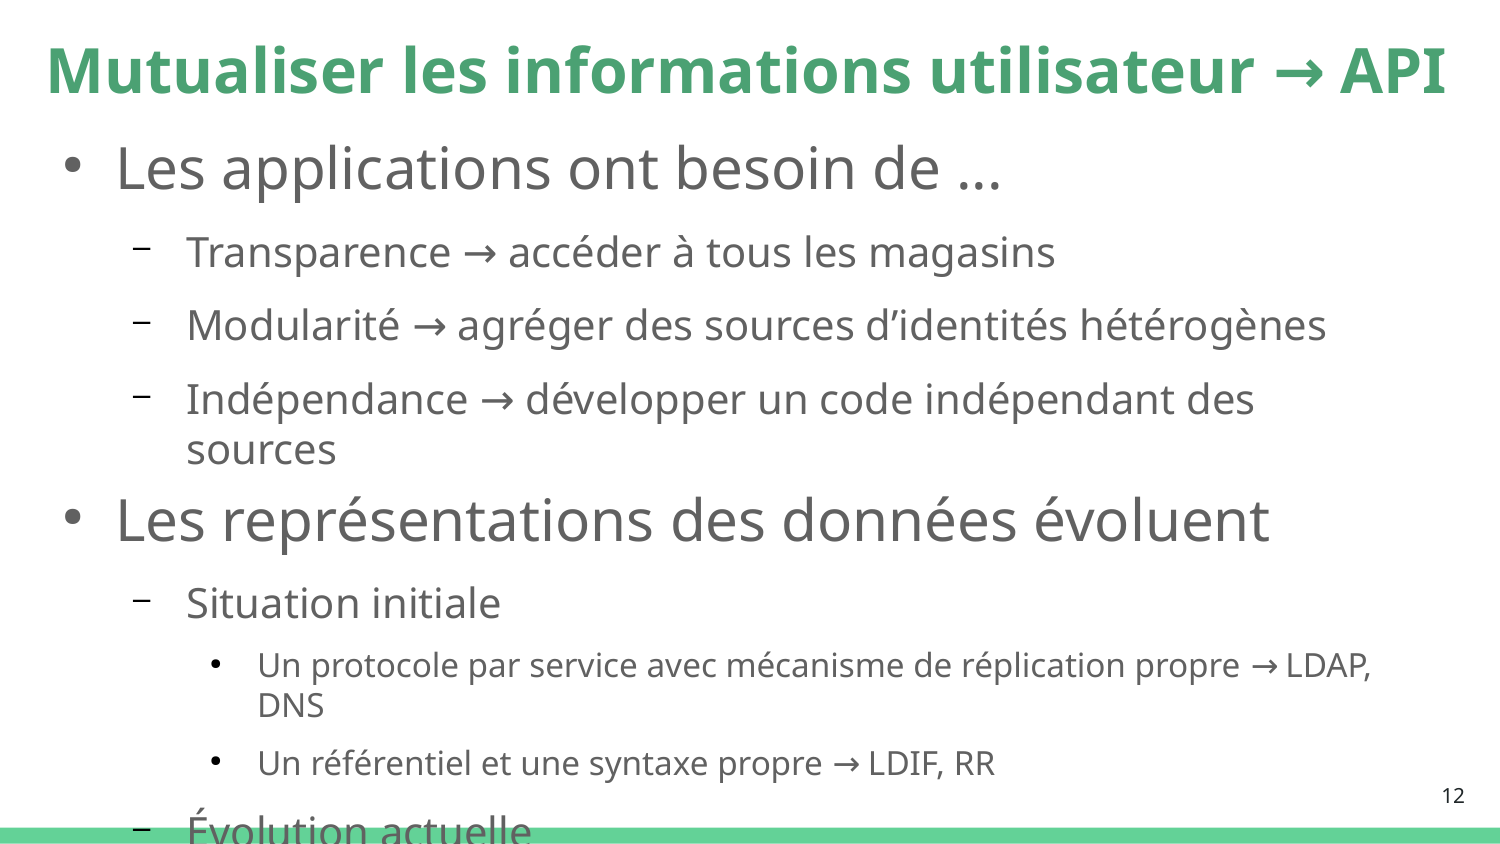

# Mutualiser les informations utilisateur → API
Les applications ont besoin de ...
Transparence → accéder à tous les magasins
Modularité → agréger des sources d’identités hétérogènes
Indépendance → développer un code indépendant des sources
Les représentations des données évoluent
Situation initiale
Un protocole par service avec mécanisme de réplication propre → LDAP, DNS
Un référentiel et une syntaxe propre → LDIF, RR
Évolution actuelle
Couples clé-valeur → YAML